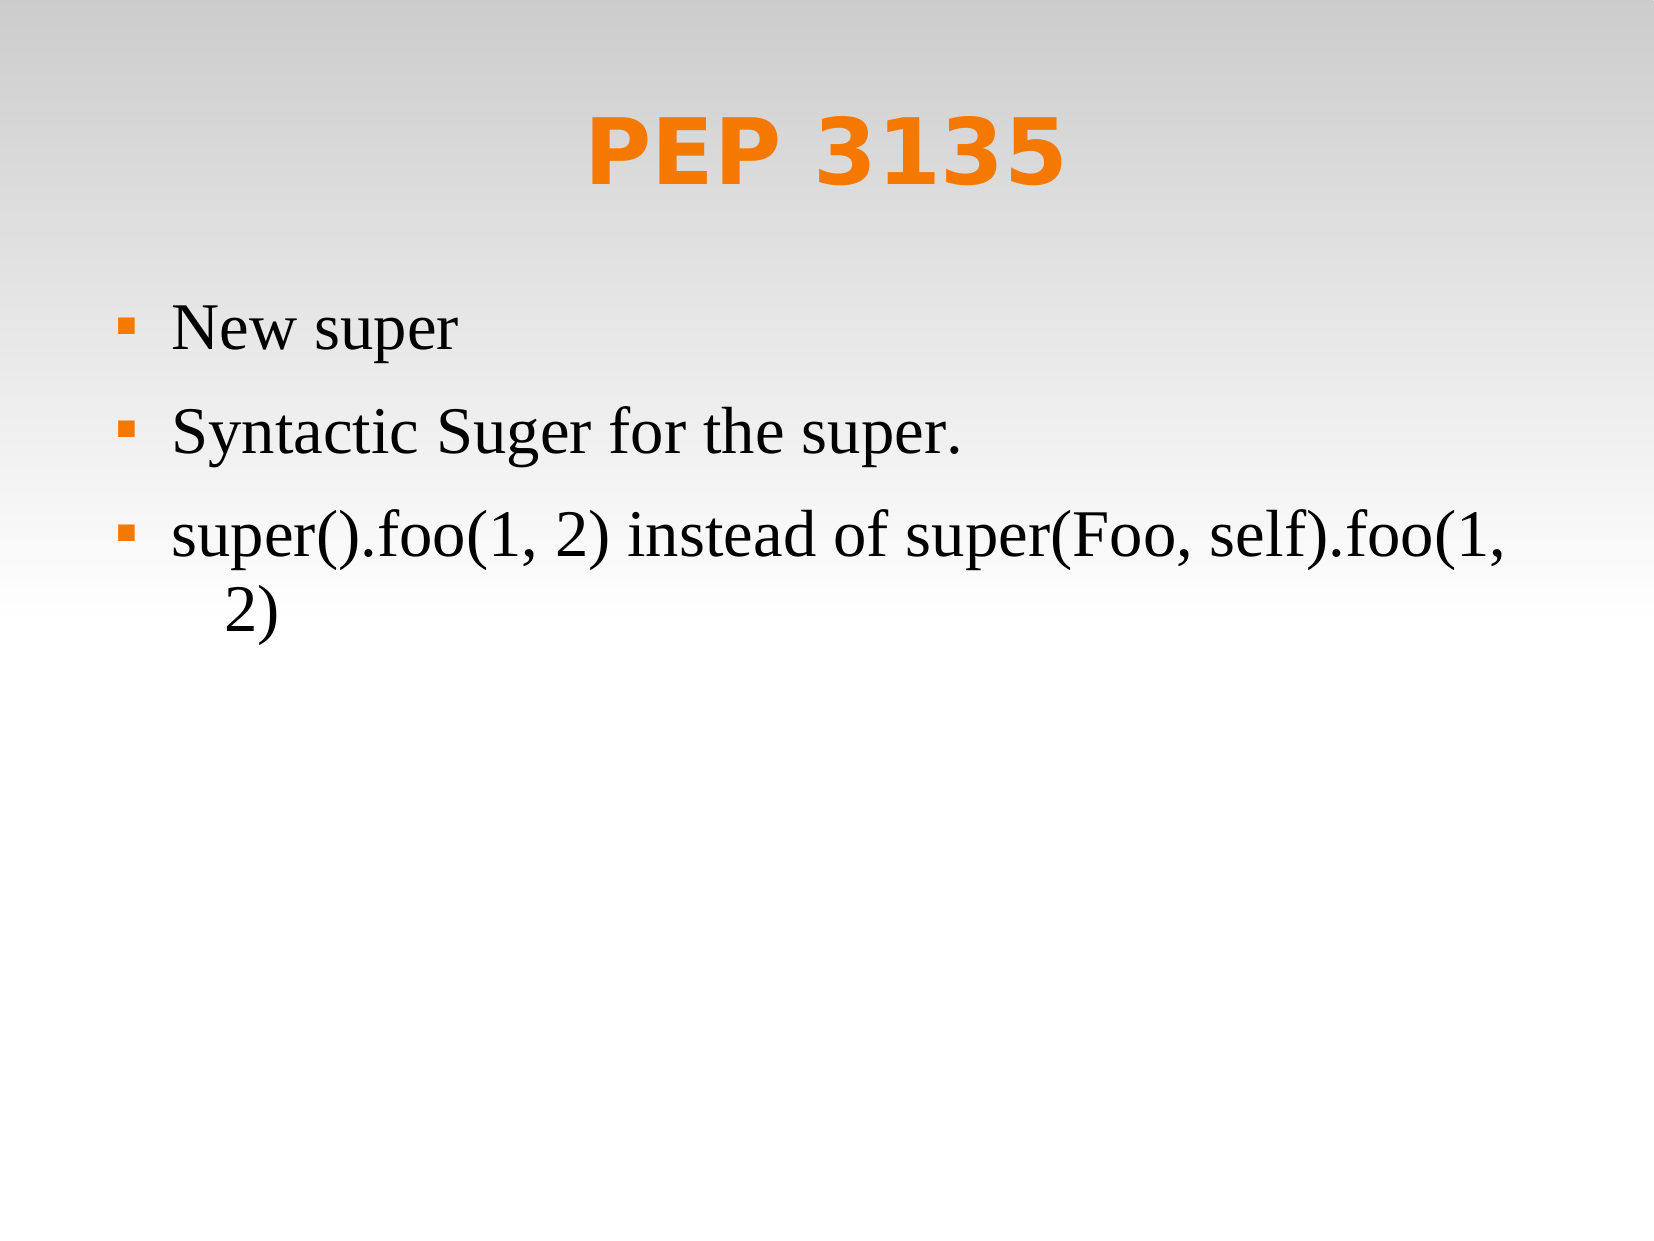

# PEP 3135
New super
Syntactic Suger for the super.
super().foo(1, 2) instead of super(Foo, self).foo(1, 2)